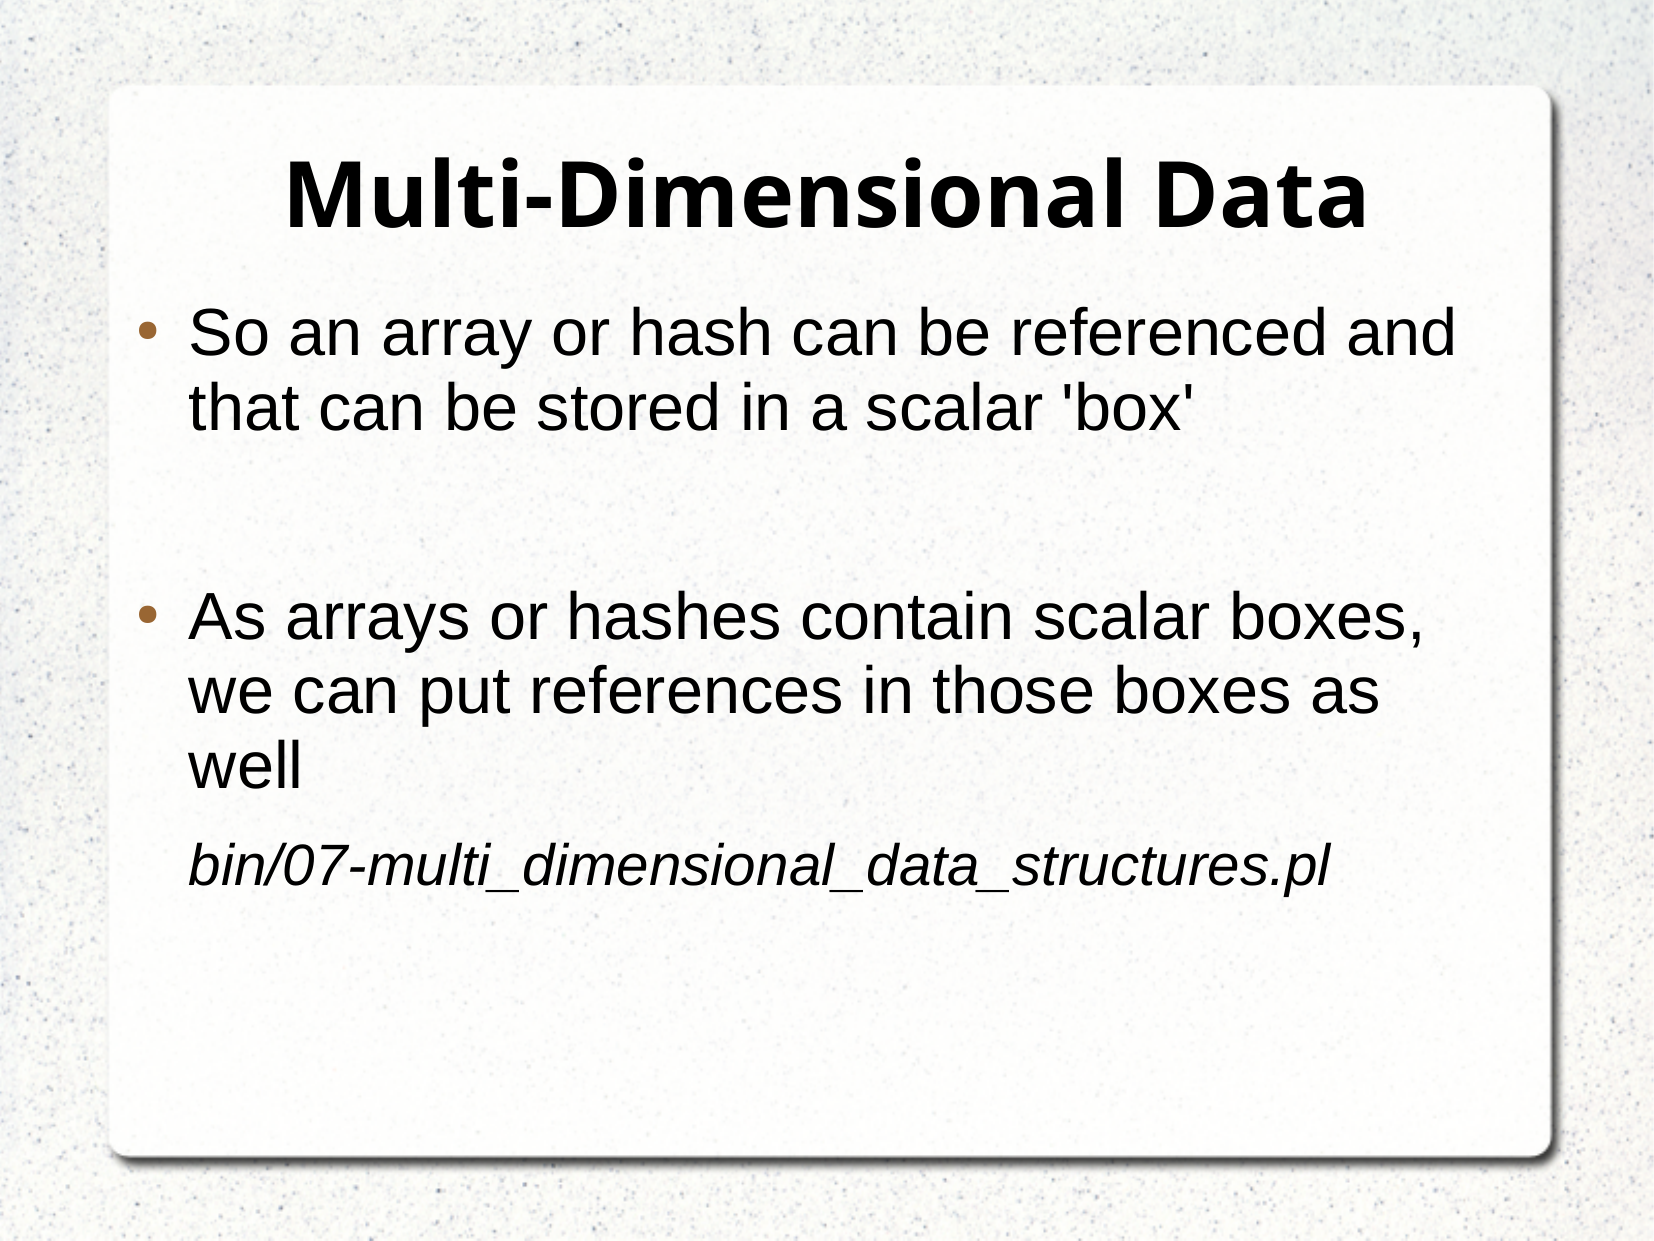

# Multi-Dimensional Data
So an array or hash can be referenced and that can be stored in a scalar 'box'
As arrays or hashes contain scalar boxes, we can put references in those boxes as well
bin/07-multi_dimensional_data_structures.pl